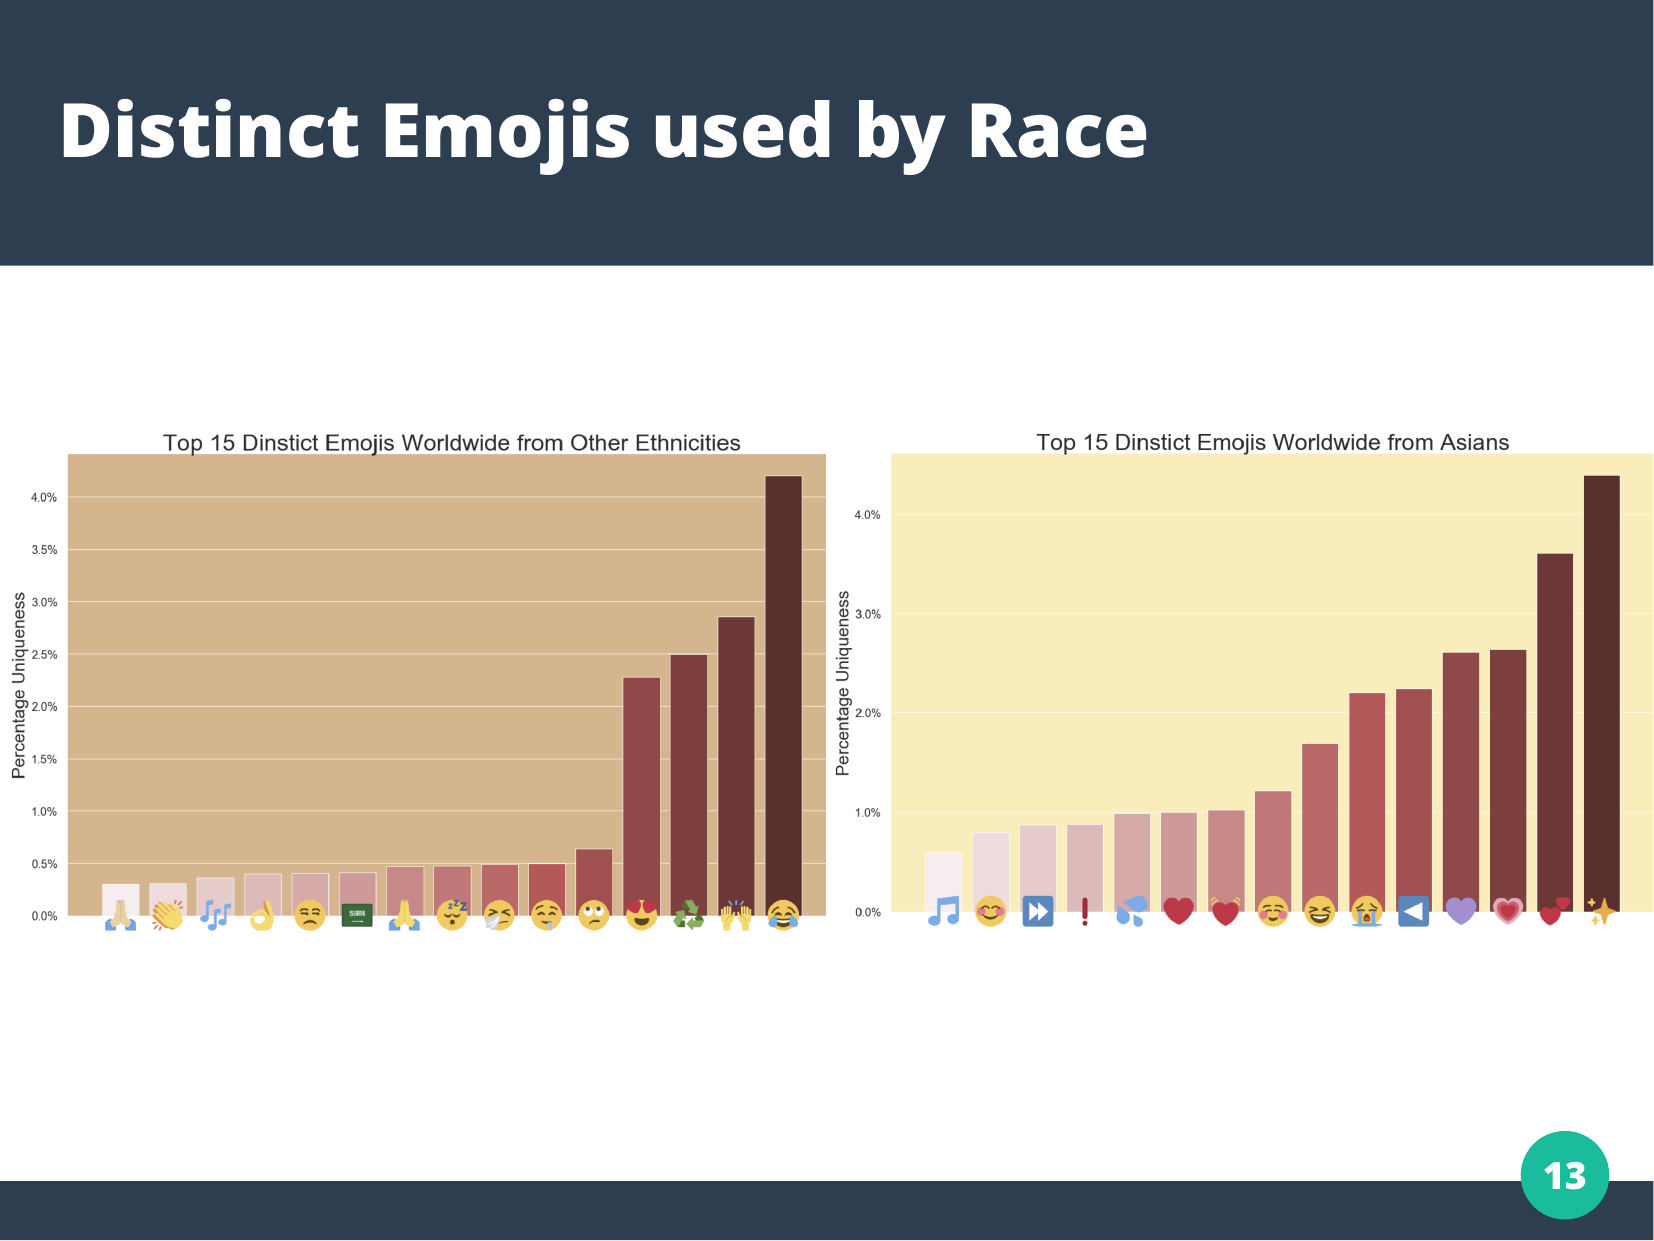

# Distinct Emojis used by Race
13